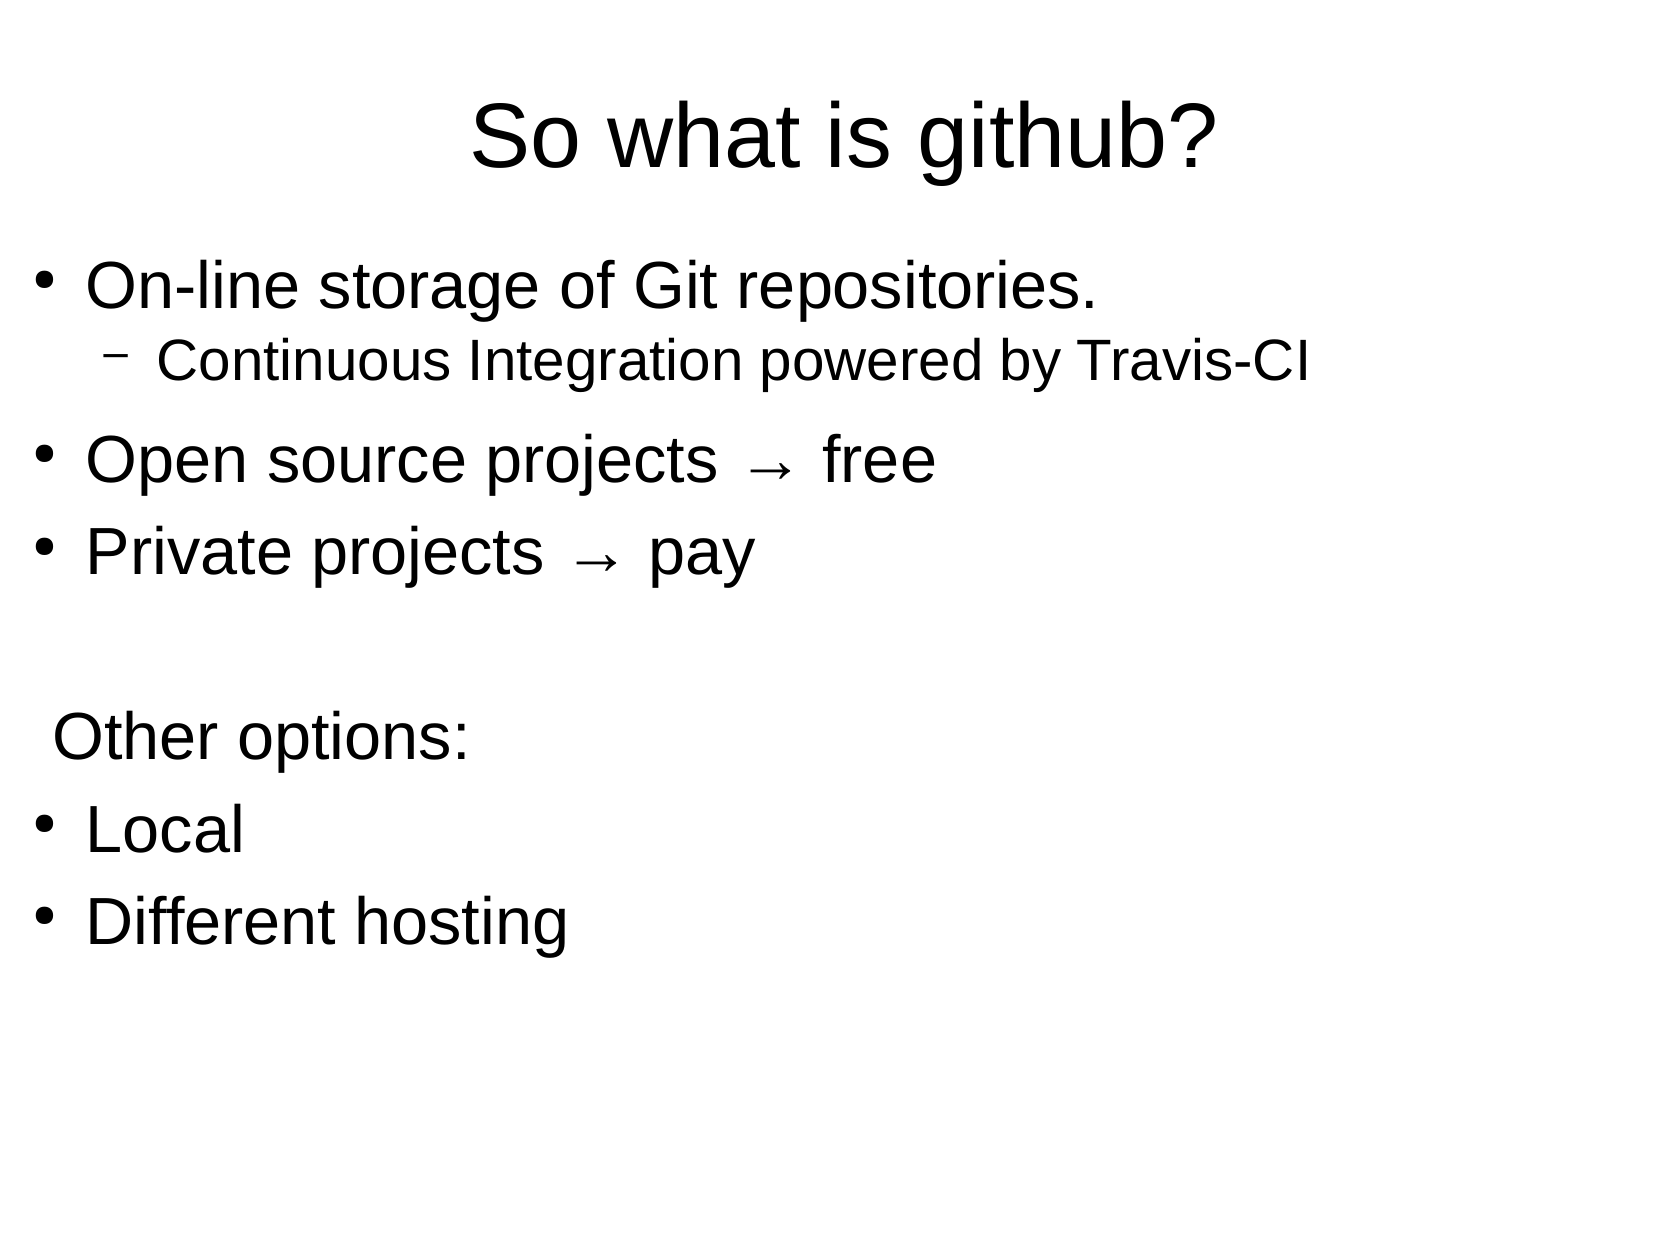

# So what is github?
On-line storage of Git repositories.
Continuous Integration powered by Travis-CI
Open source projects → free
Private projects → pay
Other options:
Local
Different hosting